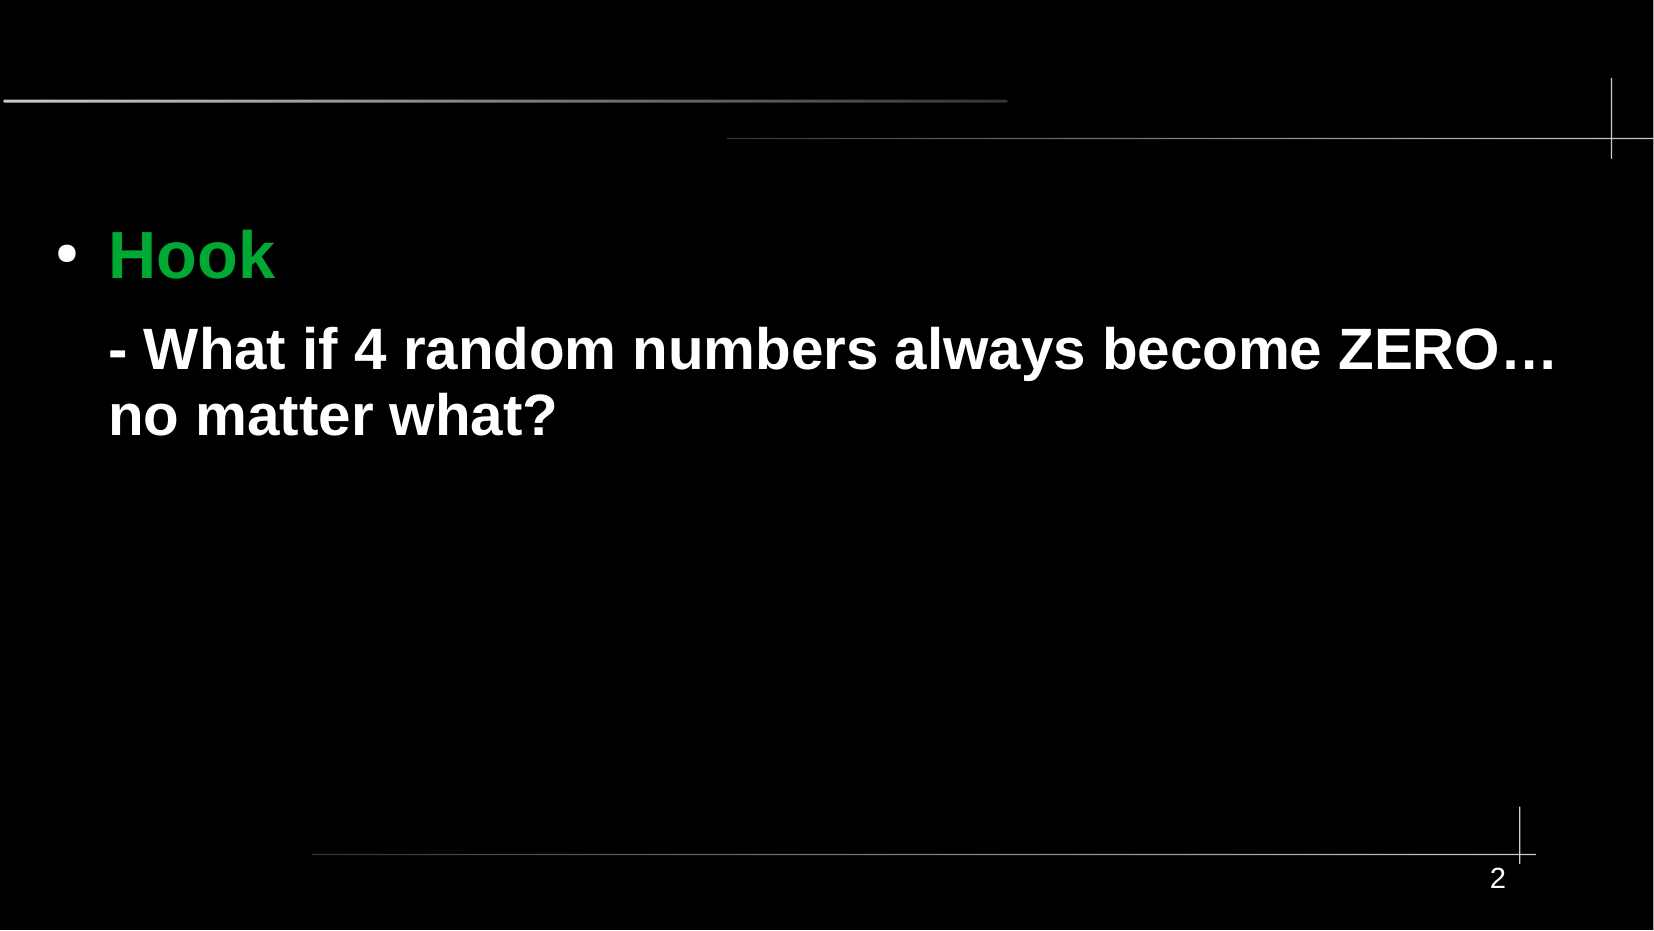

# Hook
- What if 4 random numbers always become ZERO… no matter what?
2